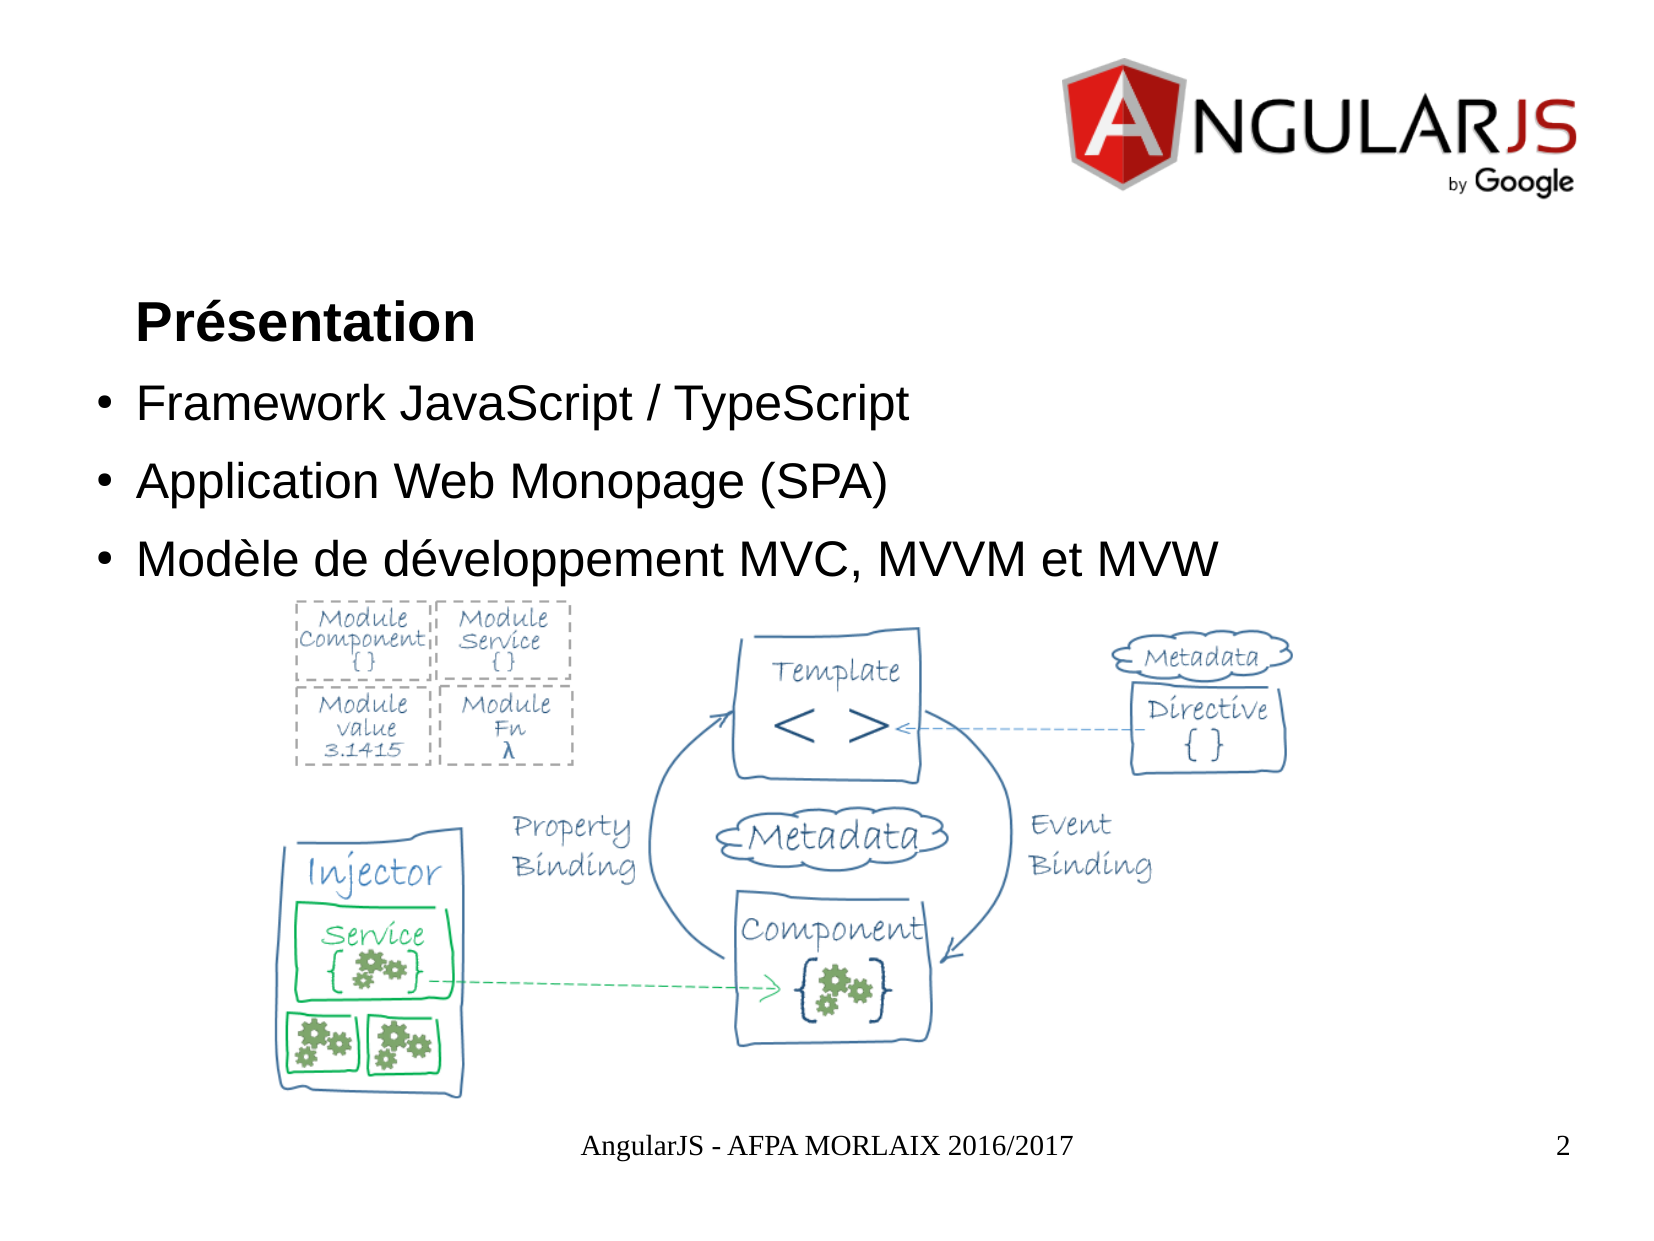

# Présentation
Framework JavaScript / TypeScript
Application Web Monopage (SPA)
Modèle de développement MVC, MVVM et MVW
AngularJS - AFPA MORLAIX 2016/2017
2